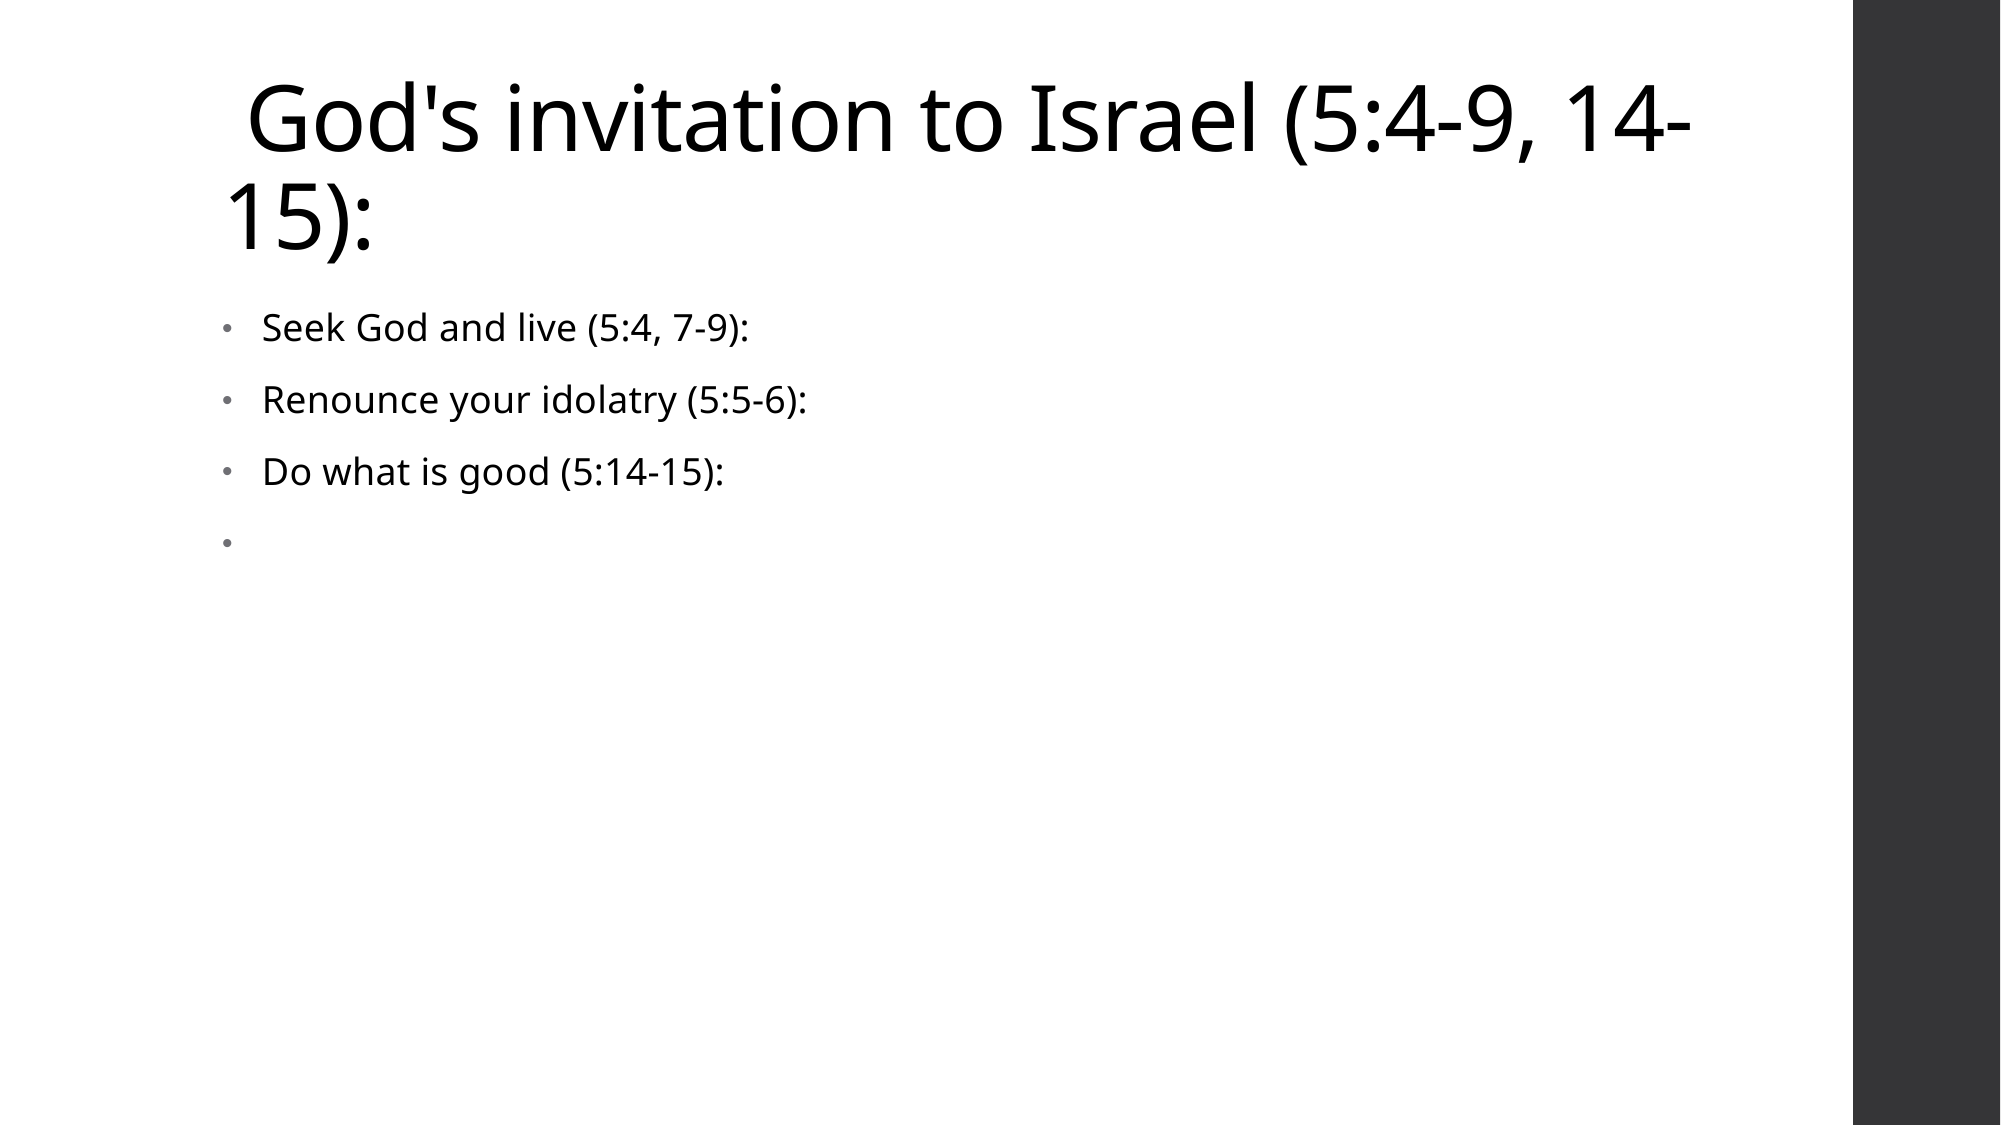

# God's invitation to Israel (5:4-9, 14-15):
 Seek God and live (5:4, 7-9):
 Renounce your idolatry (5:5-6):
 Do what is good (5:14-15):